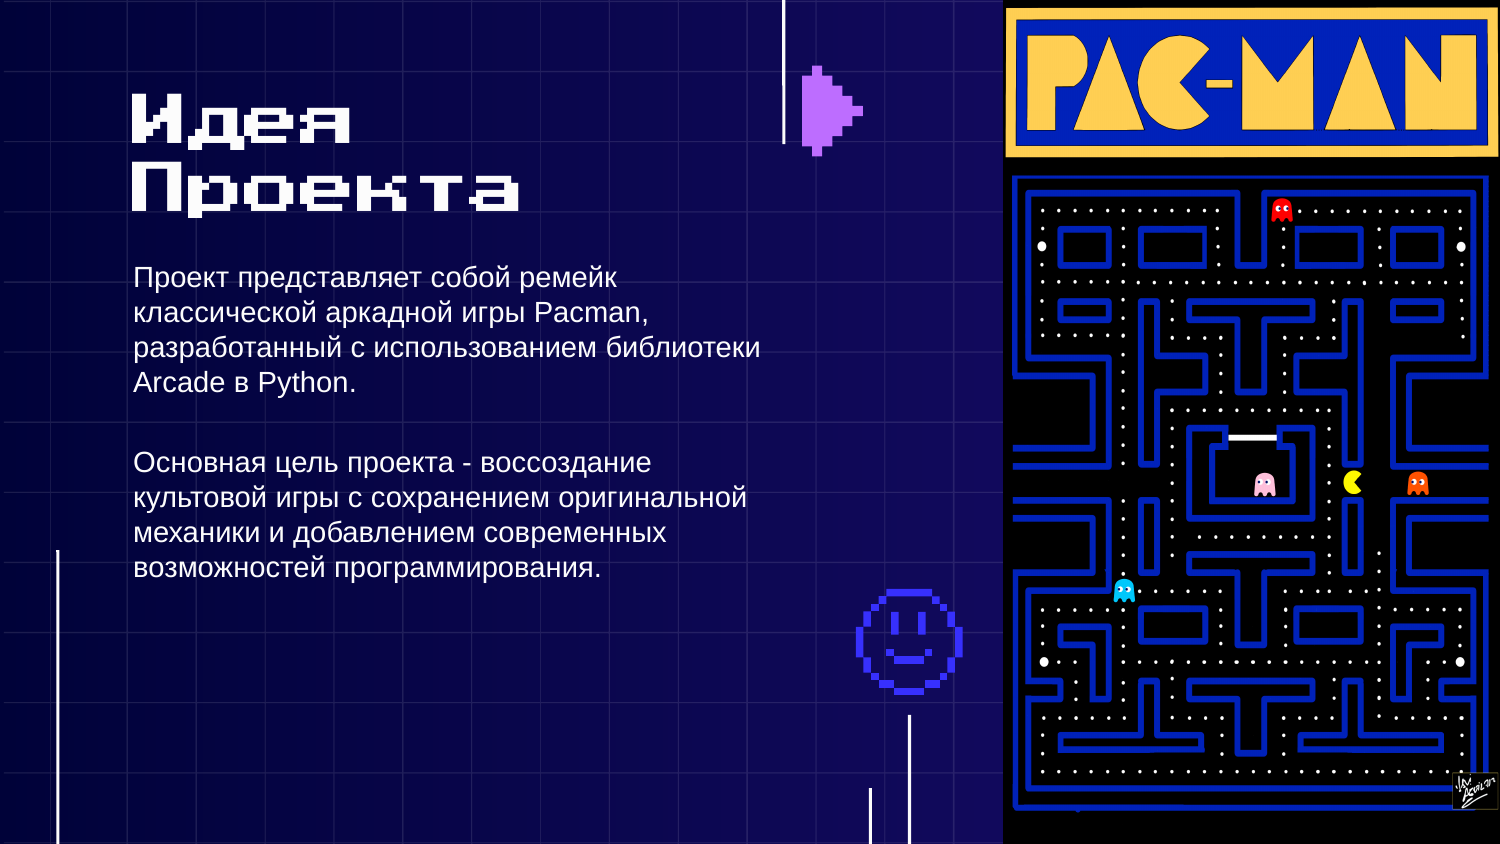

# Идея Проекта
Проект представляет собой ремейк классической аркадной игры Pacman, разработанный с использованием библиотеки Arcade в Python.
Основная цель проекта - воссоздание культовой игры с сохранением оригинальной механики и добавлением современных возможностей программирования.